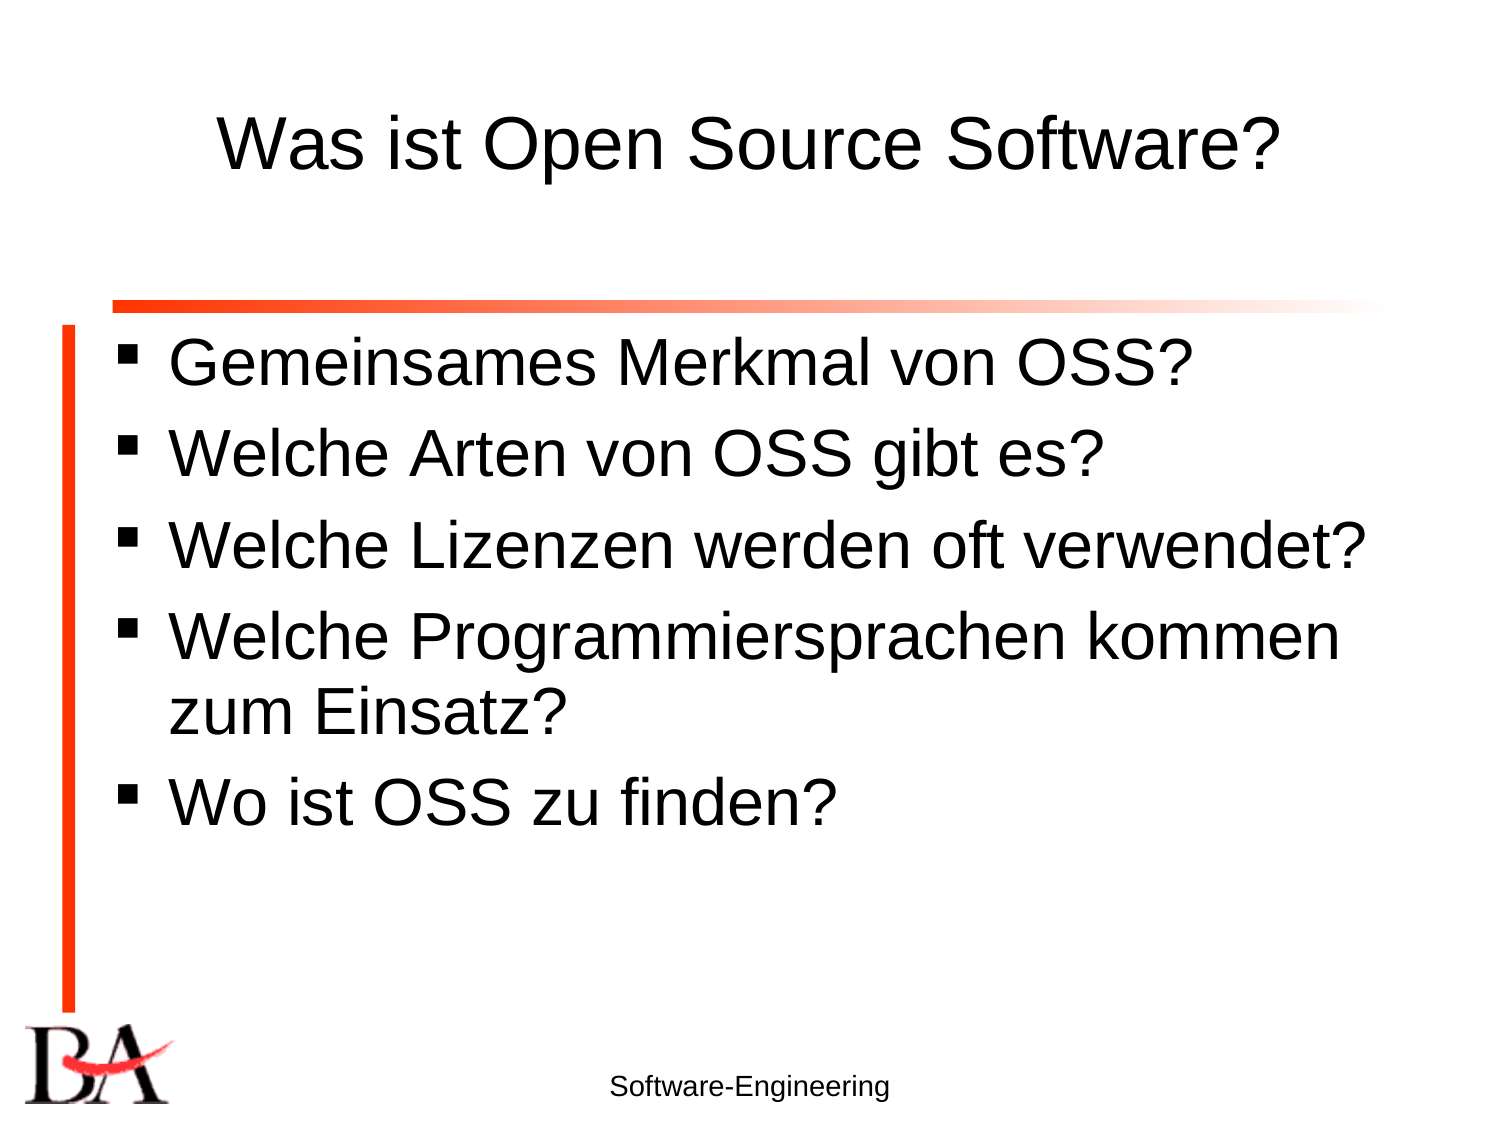

# Was ist Open Source Software?
Gemeinsames Merkmal von OSS?
Welche Arten von OSS gibt es?
Welche Lizenzen werden oft verwendet?
Welche Programmiersprachen kommen zum Einsatz?
Wo ist OSS zu finden?